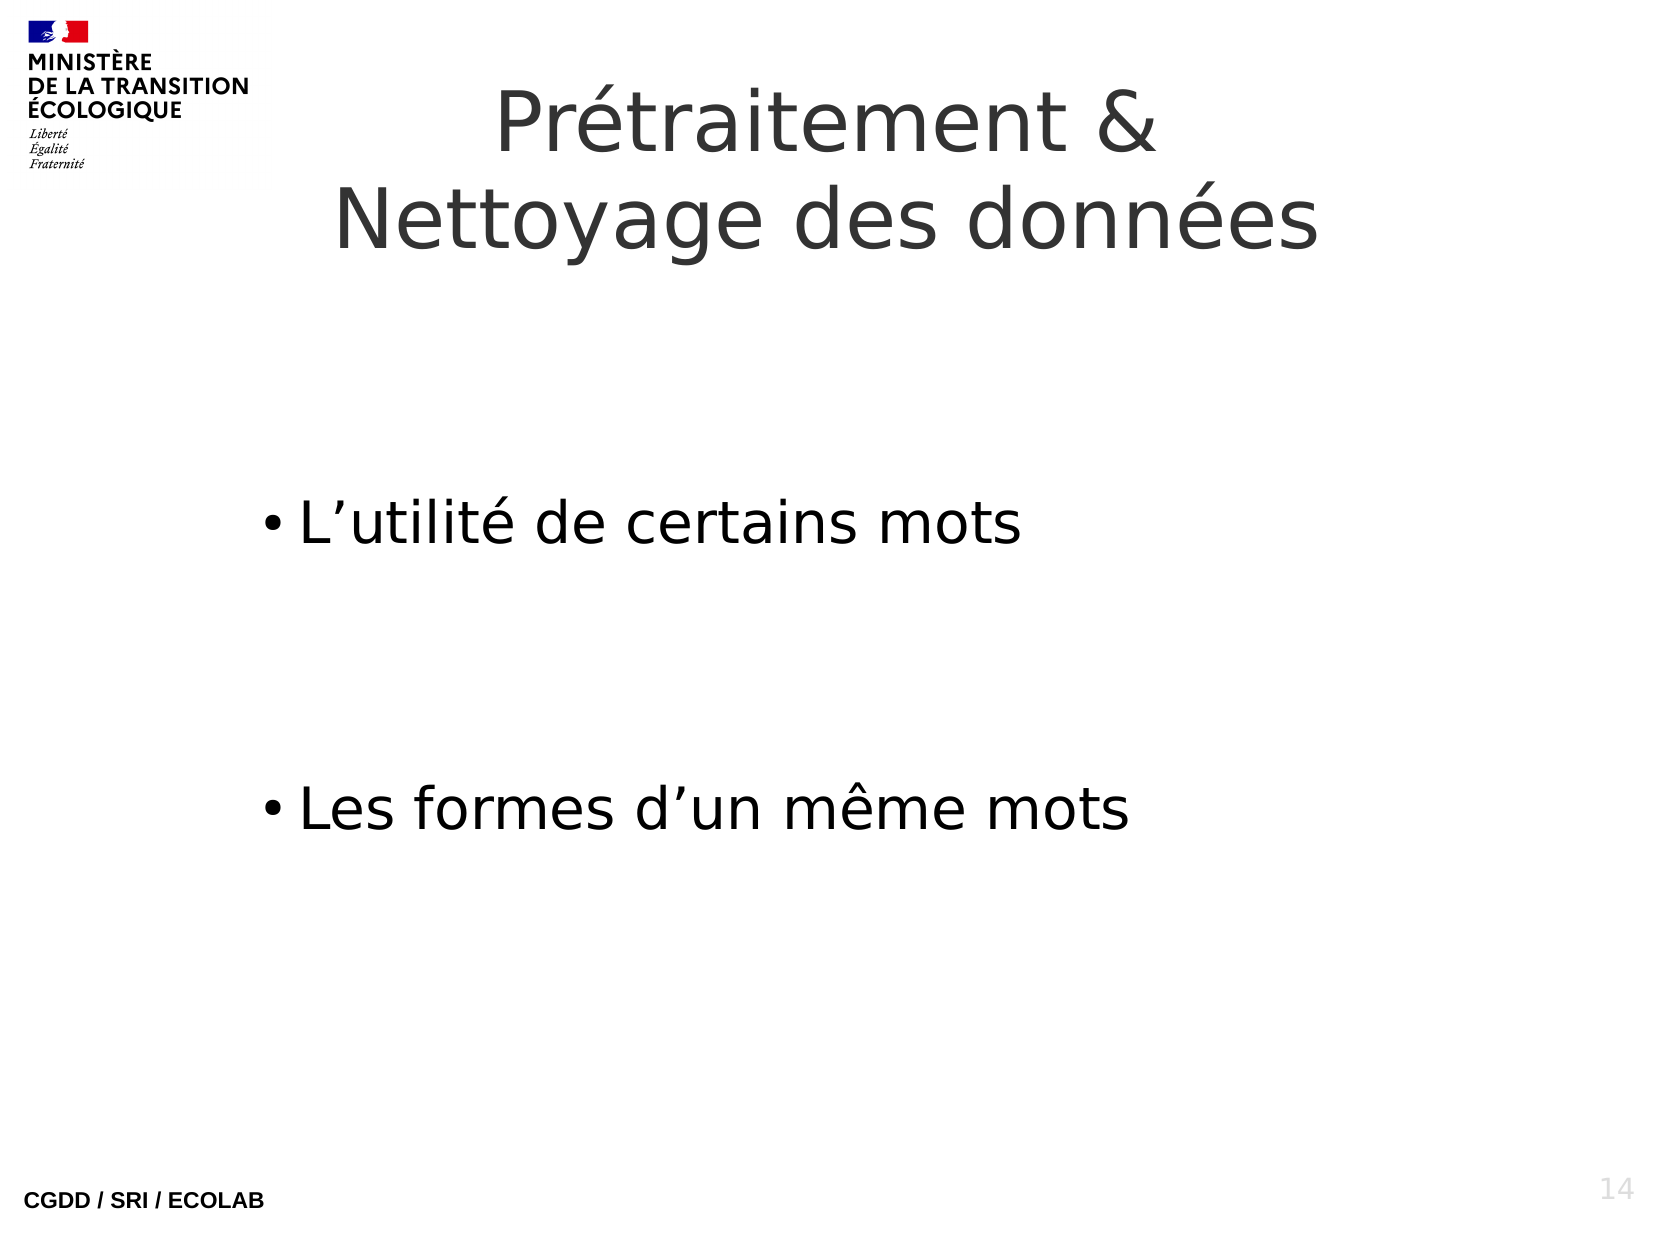

# Prétraitement & Nettoyage des données
L’utilité de certains mots
Les formes d’un même mots
14